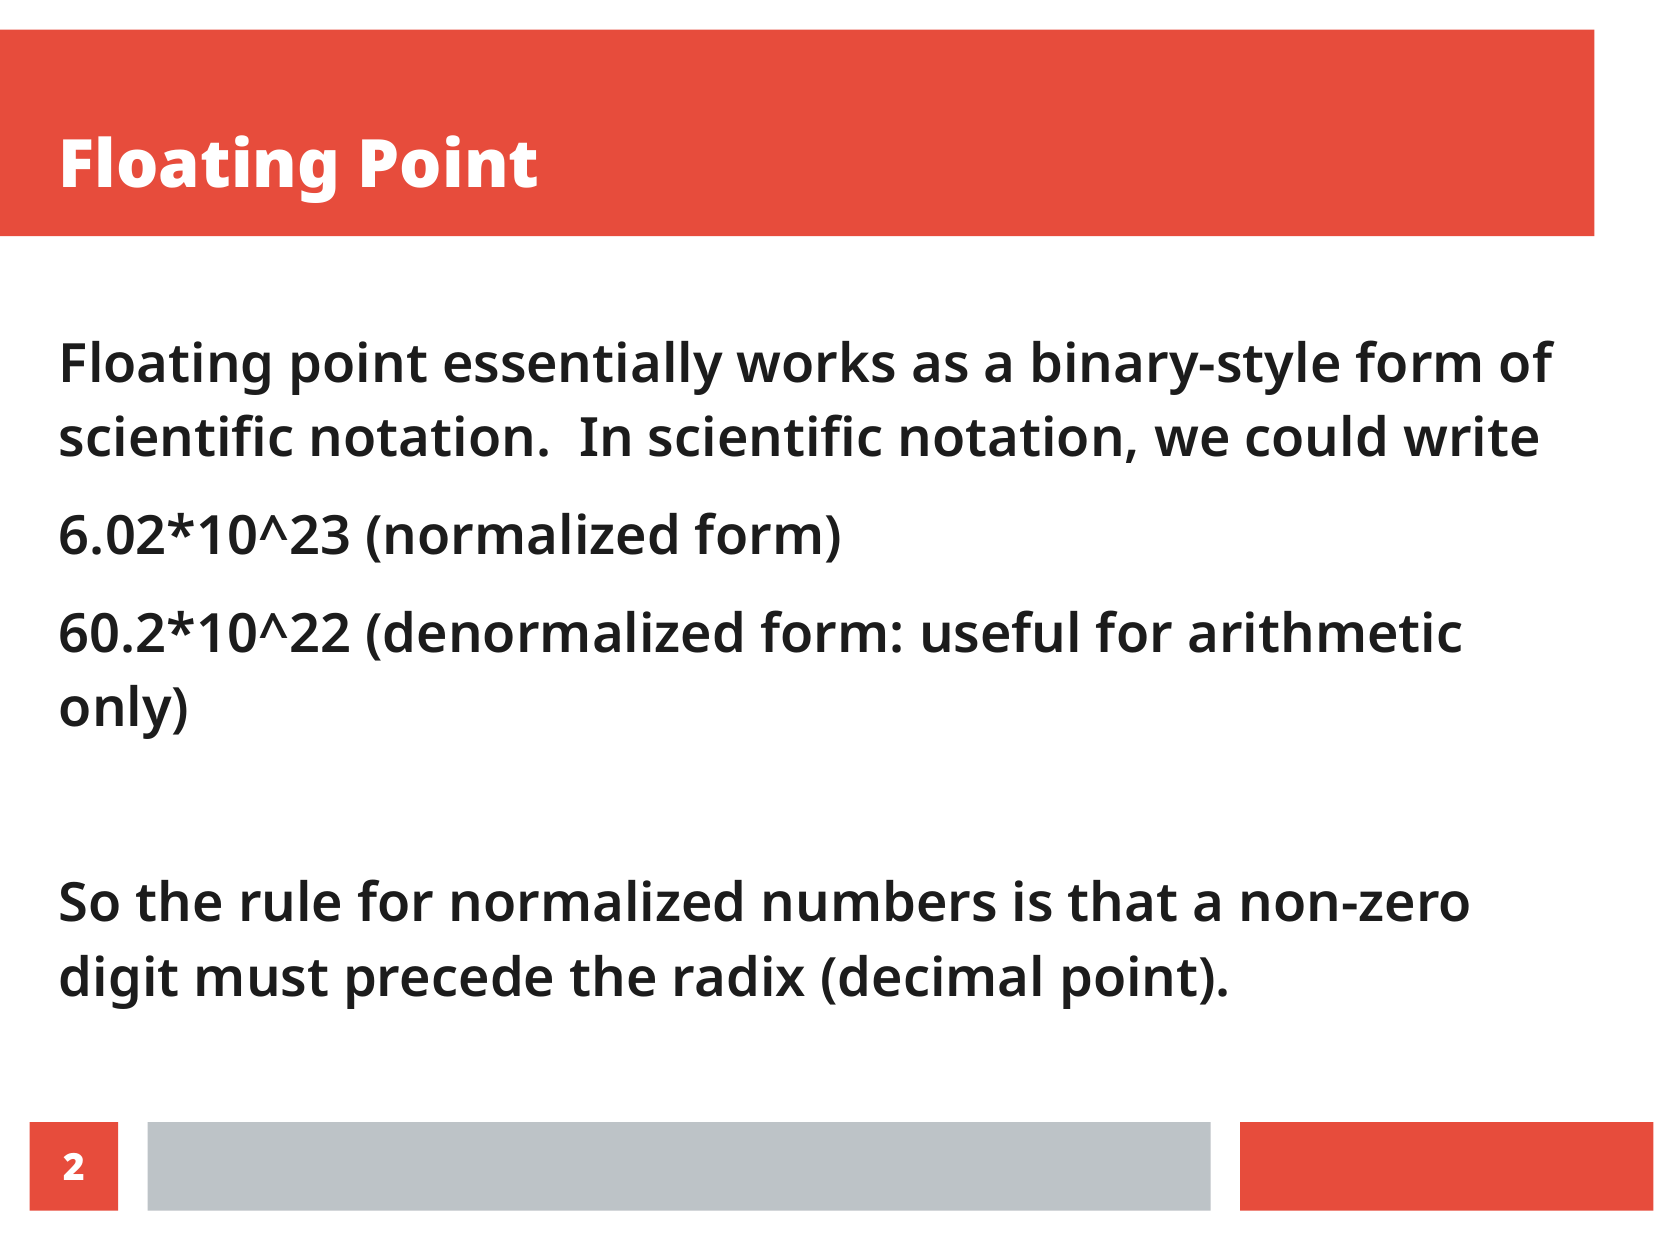

# Floating Point
Floating point essentially works as a binary-style form of scientific notation. In scientific notation, we could write
6.02*10^23 (normalized form)
60.2*10^22 (denormalized form: useful for arithmetic only)
So the rule for normalized numbers is that a non-zero digit must precede the radix (decimal point).
2